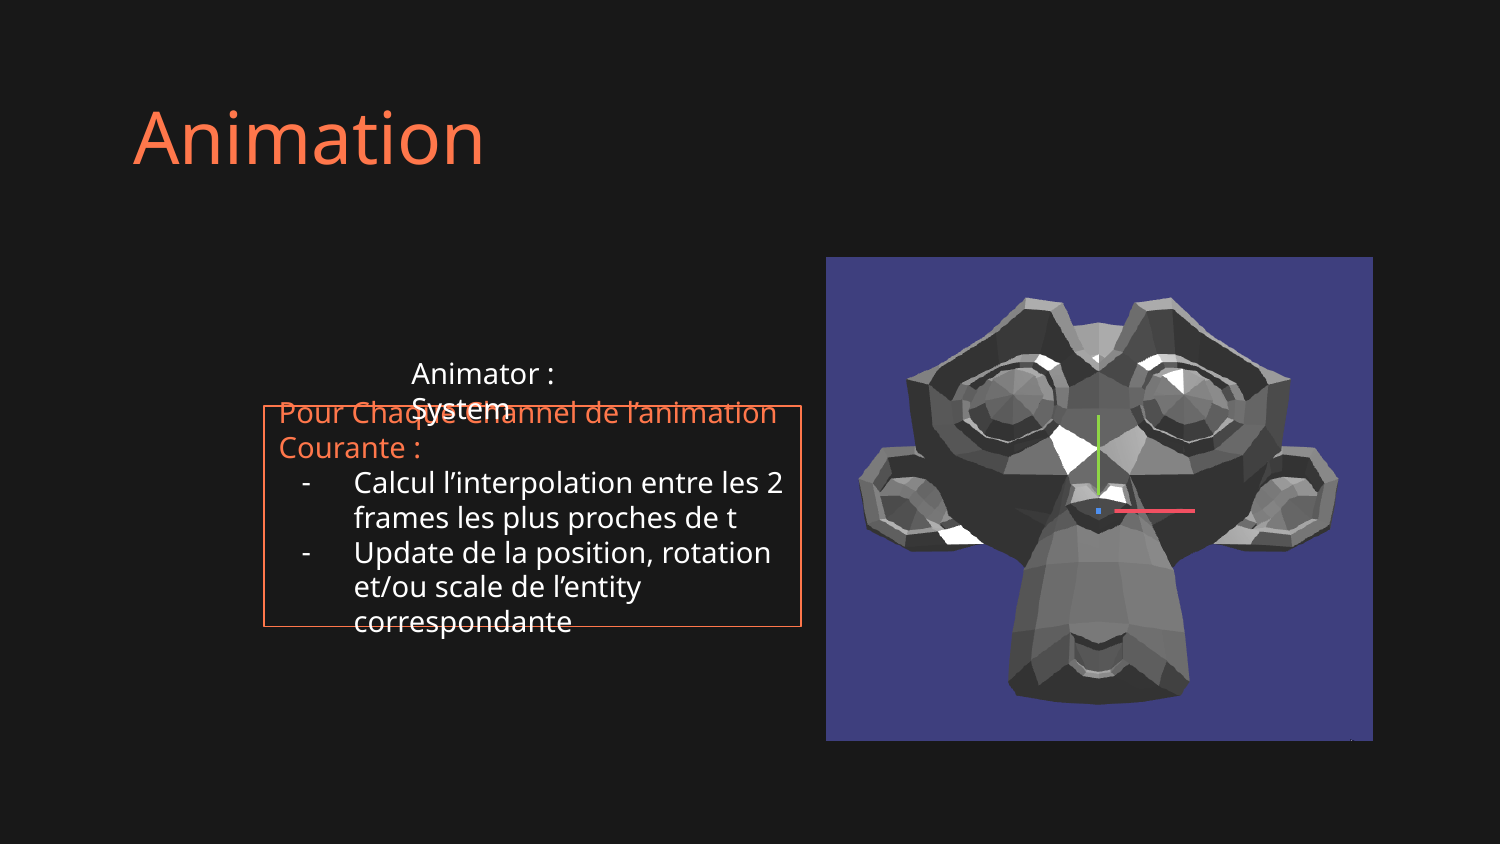

# Animation
Animator : System
Pour Chaque Channel de l’animation Courante :
Calcul l’interpolation entre les 2 frames les plus proches de t
Update de la position, rotation et/ou scale de l’entity correspondante